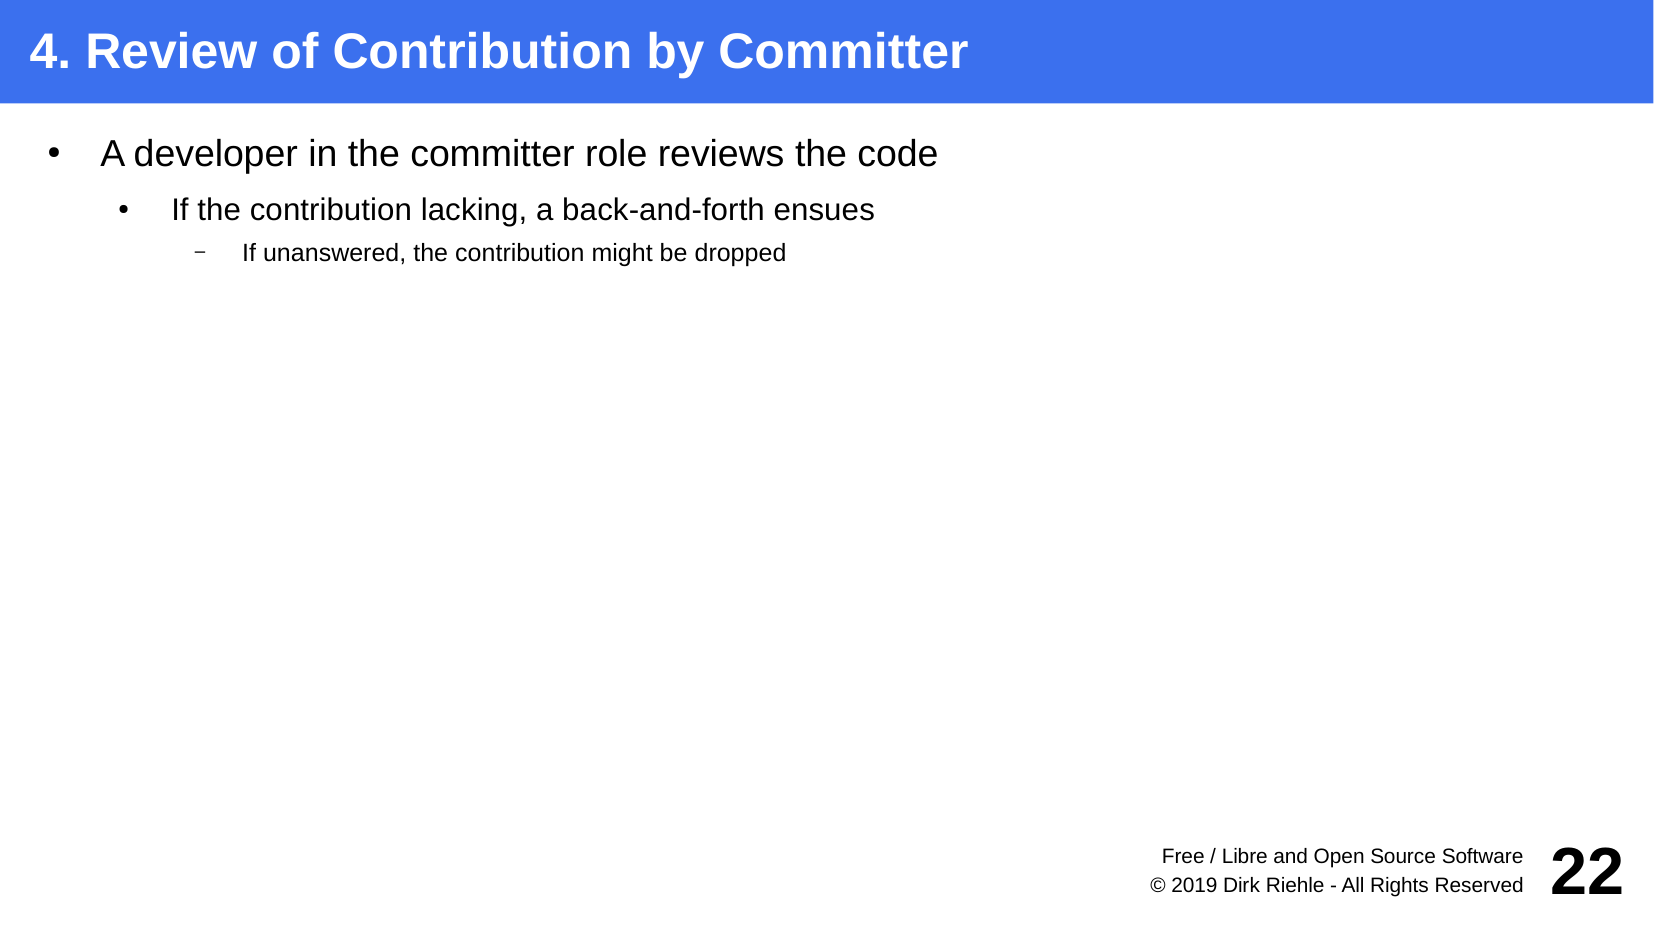

# 4. Review of Contribution by Committer
A developer in the committer role reviews the code
If the contribution lacking, a back-and-forth ensues
If unanswered, the contribution might be dropped
Free / Libre and Open Source Software
22
© 2019 Dirk Riehle - All Rights Reserved